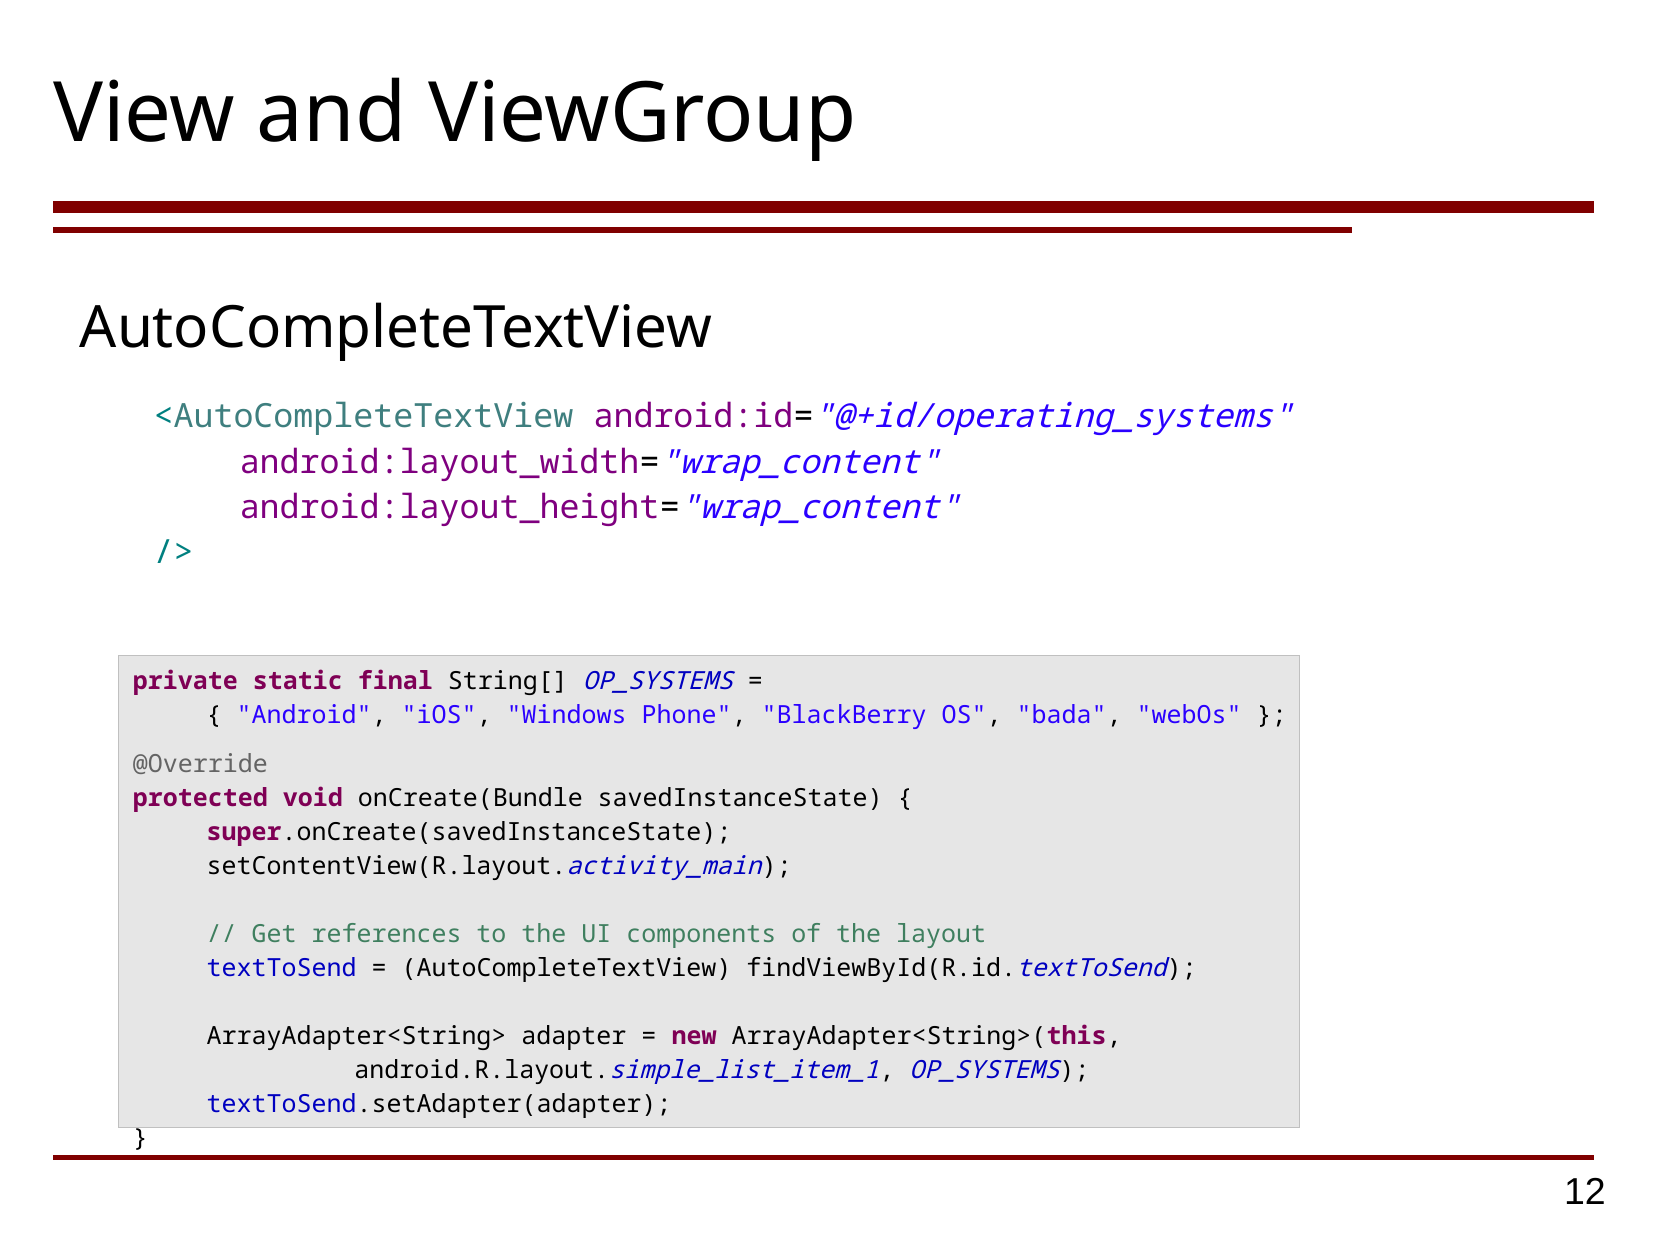

# View and ViewGroup
AutoCompleteTextView
	<AutoCompleteTextView android:id="@+id/operating_systems"
 android:layout_width="wrap_content"
 android:layout_height="wrap_content"
	/>
private static final String[] OP_SYSTEMS =
	{ "Android", "iOS", "Windows Phone", "BlackBerry OS", "bada", "webOs" };
@Override
protected void onCreate(Bundle savedInstanceState) {
	super.onCreate(savedInstanceState);
	setContentView(R.layout.activity_main);
	// Get references to the UI components of the layout
	textToSend = (AutoCompleteTextView) findViewById(R.id.textToSend);
	ArrayAdapter<String> adapter = new ArrayAdapter<String>(this,
			android.R.layout.simple_list_item_1, OP_SYSTEMS);
	textToSend.setAdapter(adapter);
}